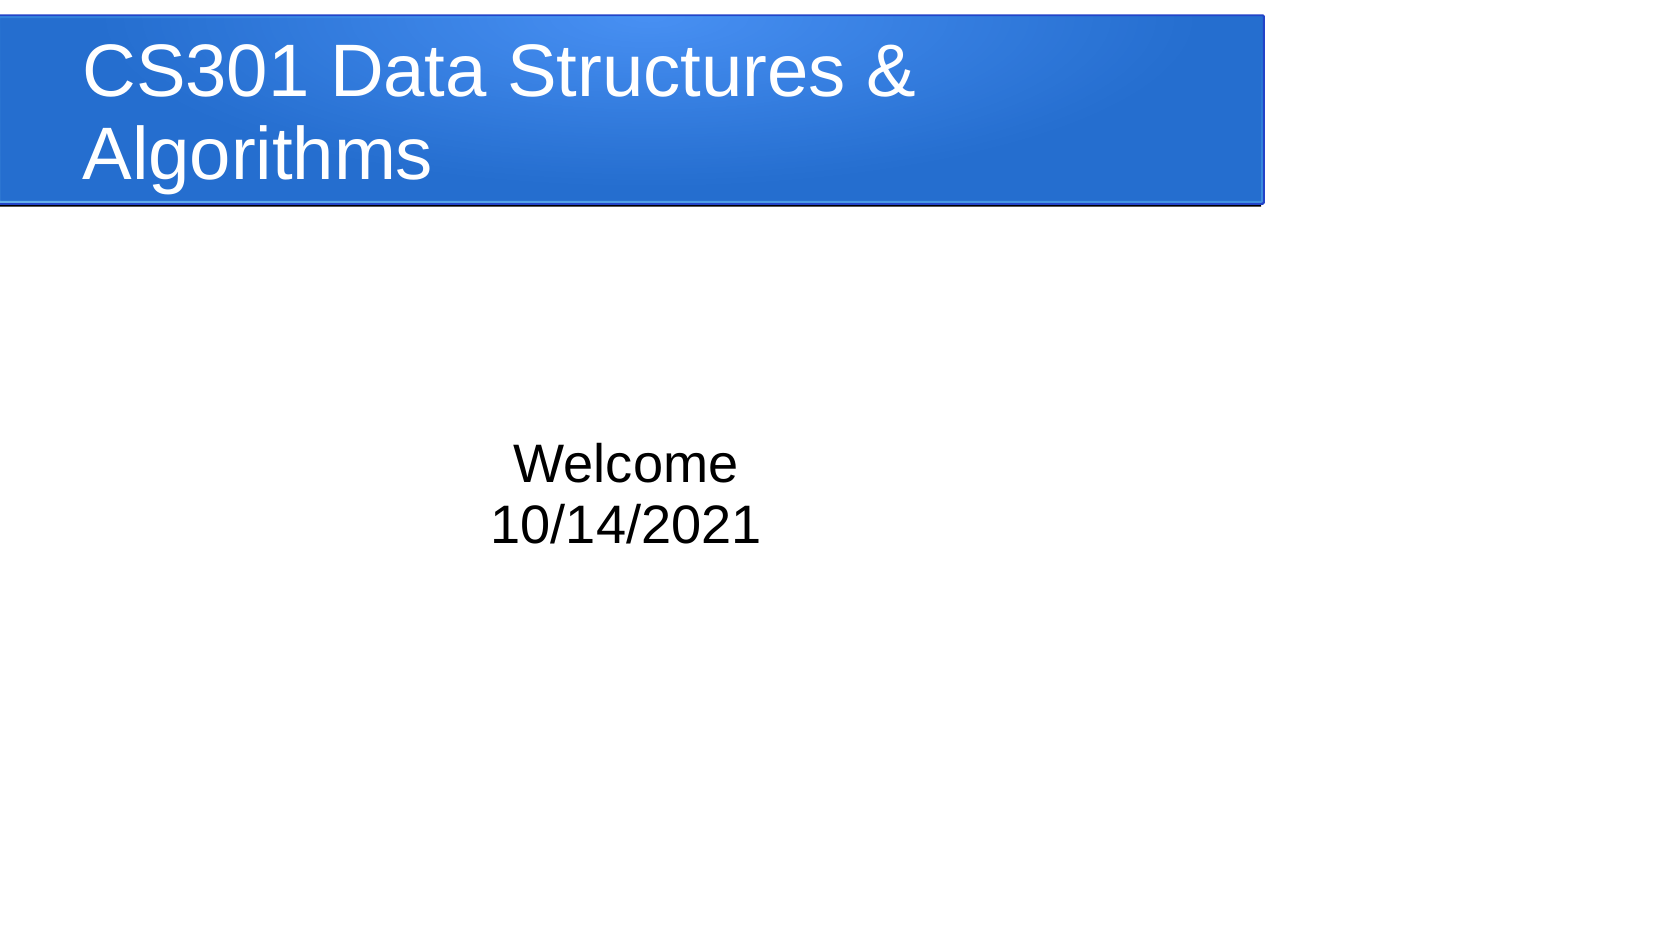

# CS301 Data Structures & Algorithms
Welcome
10/14/2021